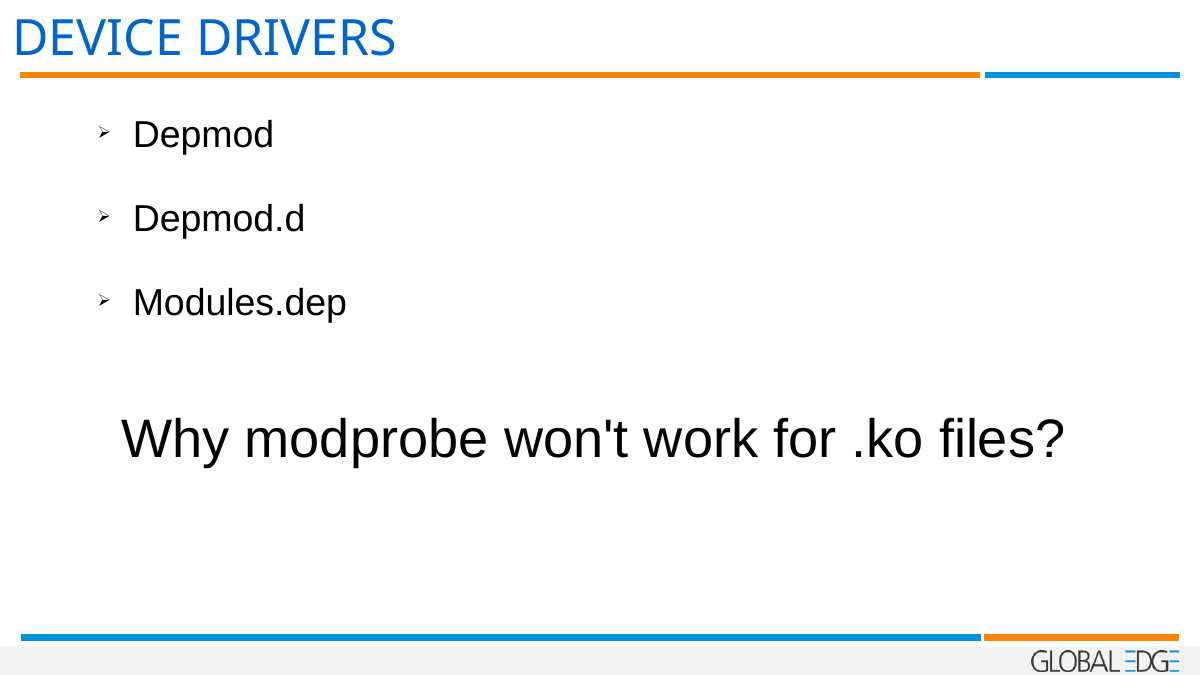

# DEVICE DRIVERS
Depmod
Depmod.d
Modules.dep
Why modprobe won't work for .ko files?